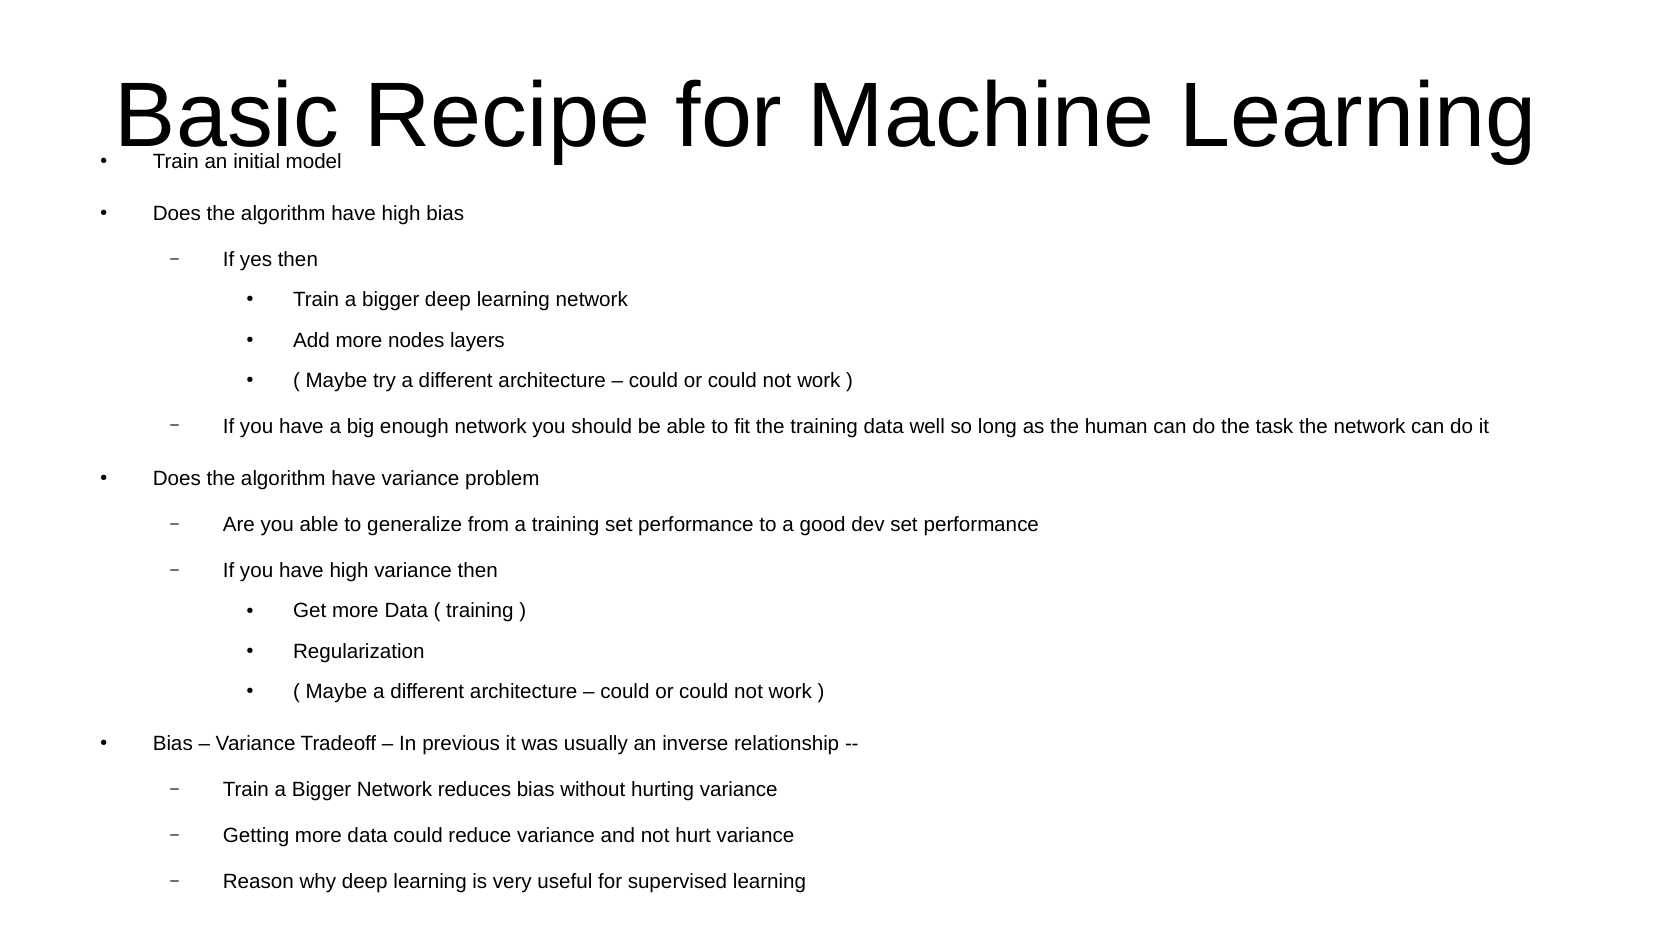

# Basic Recipe for Machine Learning
Train an initial model
Does the algorithm have high bias
If yes then
Train a bigger deep learning network
Add more nodes layers
( Maybe try a different architecture – could or could not work )
If you have a big enough network you should be able to fit the training data well so long as the human can do the task the network can do it
Does the algorithm have variance problem
Are you able to generalize from a training set performance to a good dev set performance
If you have high variance then
Get more Data ( training )
Regularization
( Maybe a different architecture – could or could not work )
Bias – Variance Tradeoff – In previous it was usually an inverse relationship --
Train a Bigger Network reduces bias without hurting variance
Getting more data could reduce variance and not hurt variance
Reason why deep learning is very useful for supervised learning